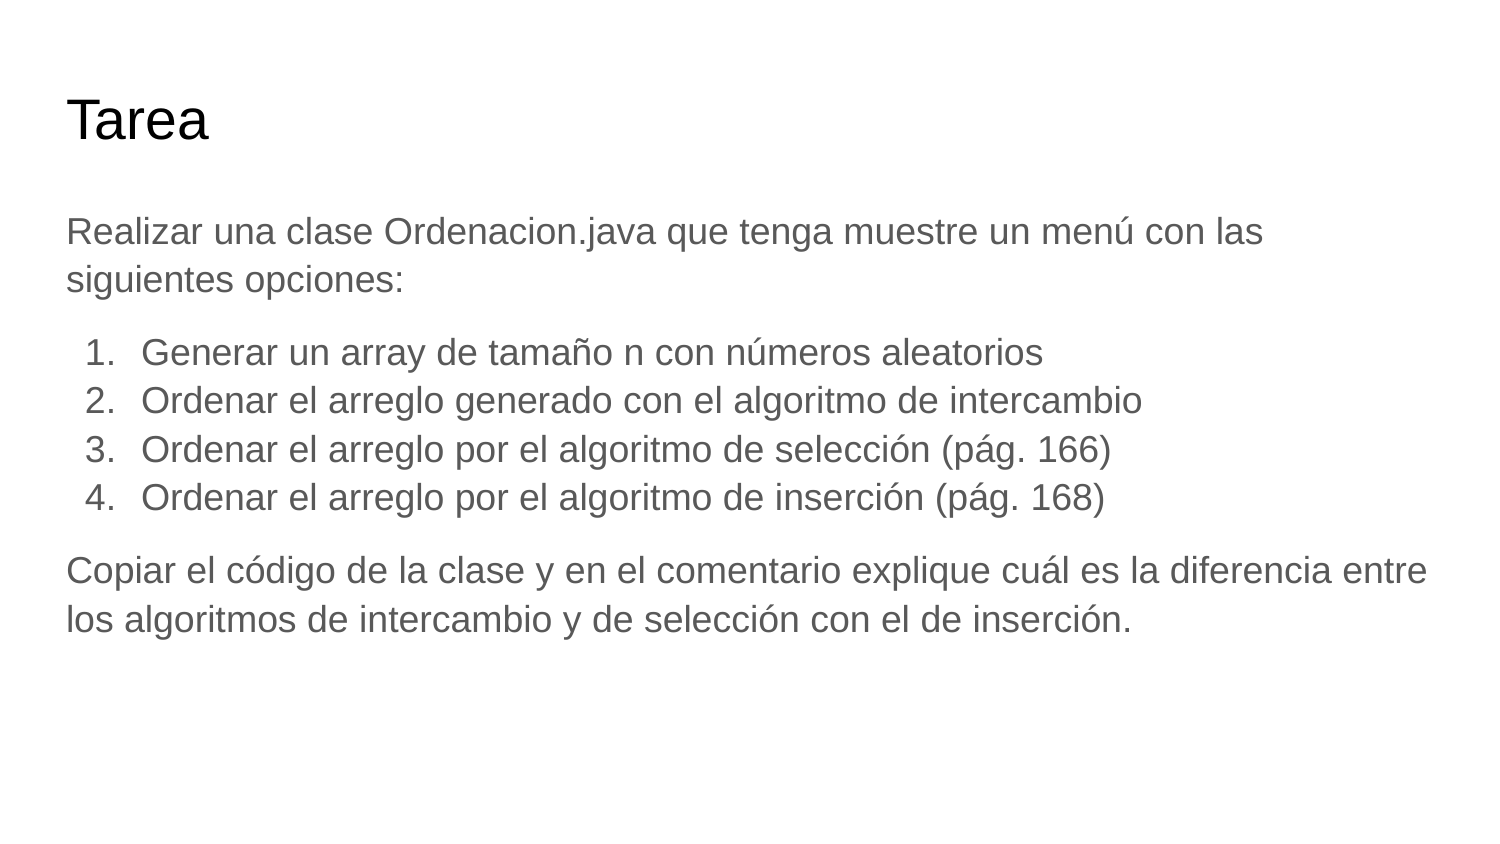

# Tarea
Realizar una clase Ordenacion.java que tenga muestre un menú con las siguientes opciones:
Generar un array de tamaño n con números aleatorios
Ordenar el arreglo generado con el algoritmo de intercambio
Ordenar el arreglo por el algoritmo de selección (pág. 166)
Ordenar el arreglo por el algoritmo de inserción (pág. 168)
Copiar el código de la clase y en el comentario explique cuál es la diferencia entre los algoritmos de intercambio y de selección con el de inserción.